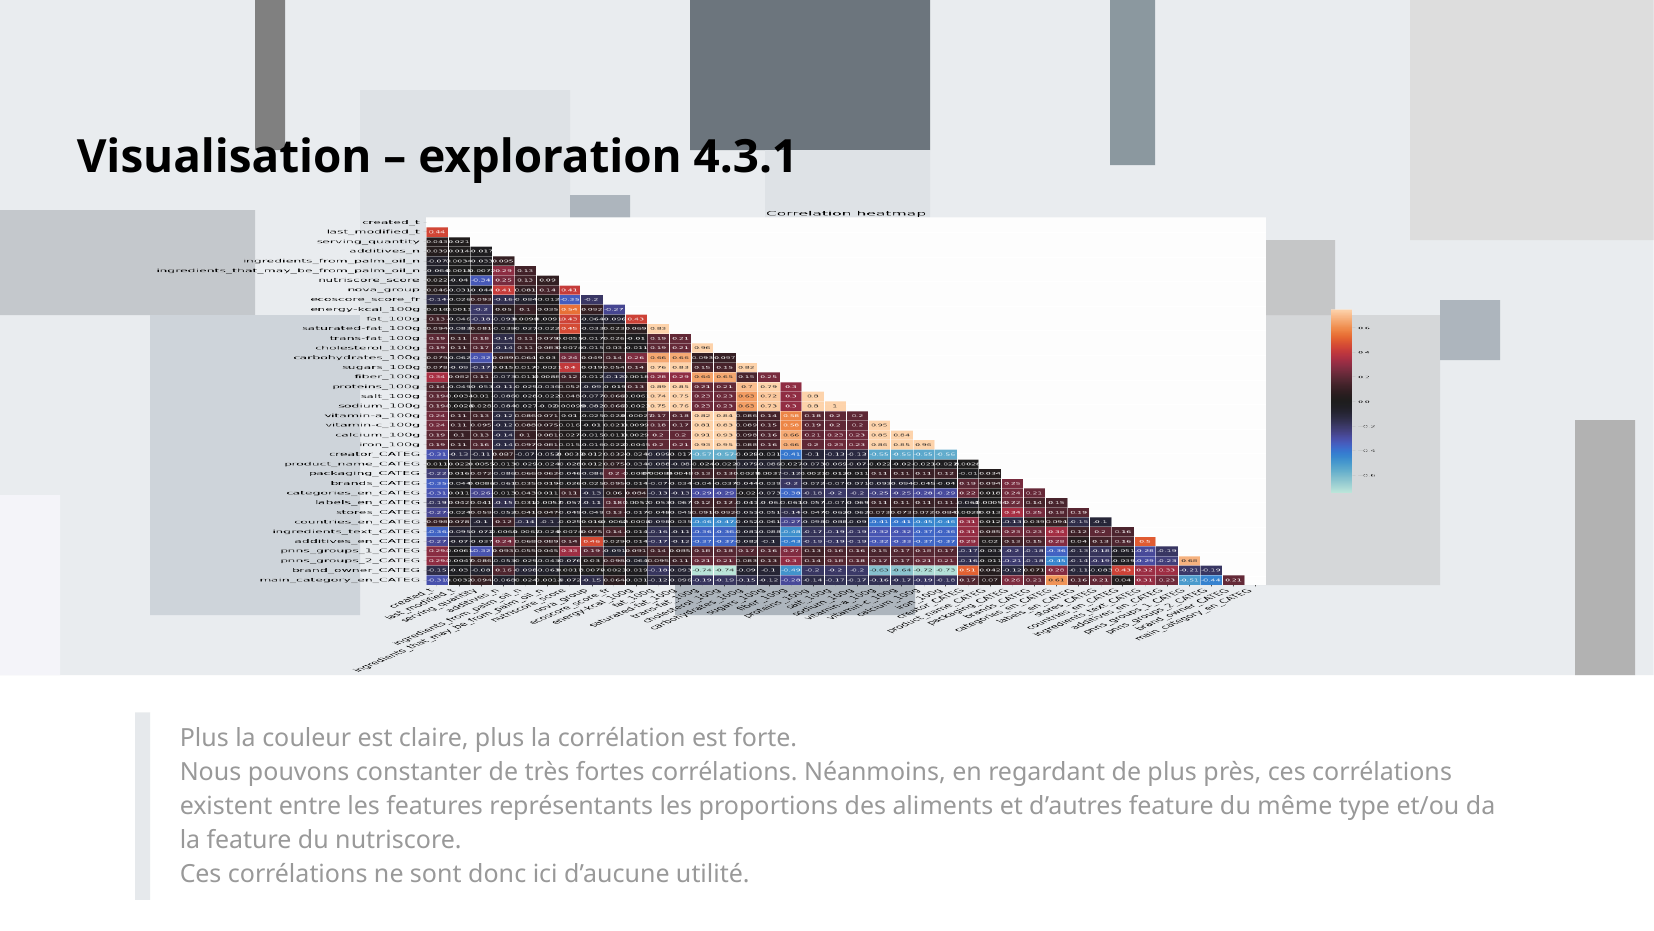

# Visualisation – exploration 4.3.1
Plus la couleur est claire, plus la corrélation est forte.
Nous pouvons constanter de très fortes corrélations. Néanmoins, en regardant de plus près, ces corrélations existent entre les features représentants les proportions des aliments et d’autres feature du même type et/ou da la feature du nutriscore.
Ces corrélations ne sont donc ici d’aucune utilité.